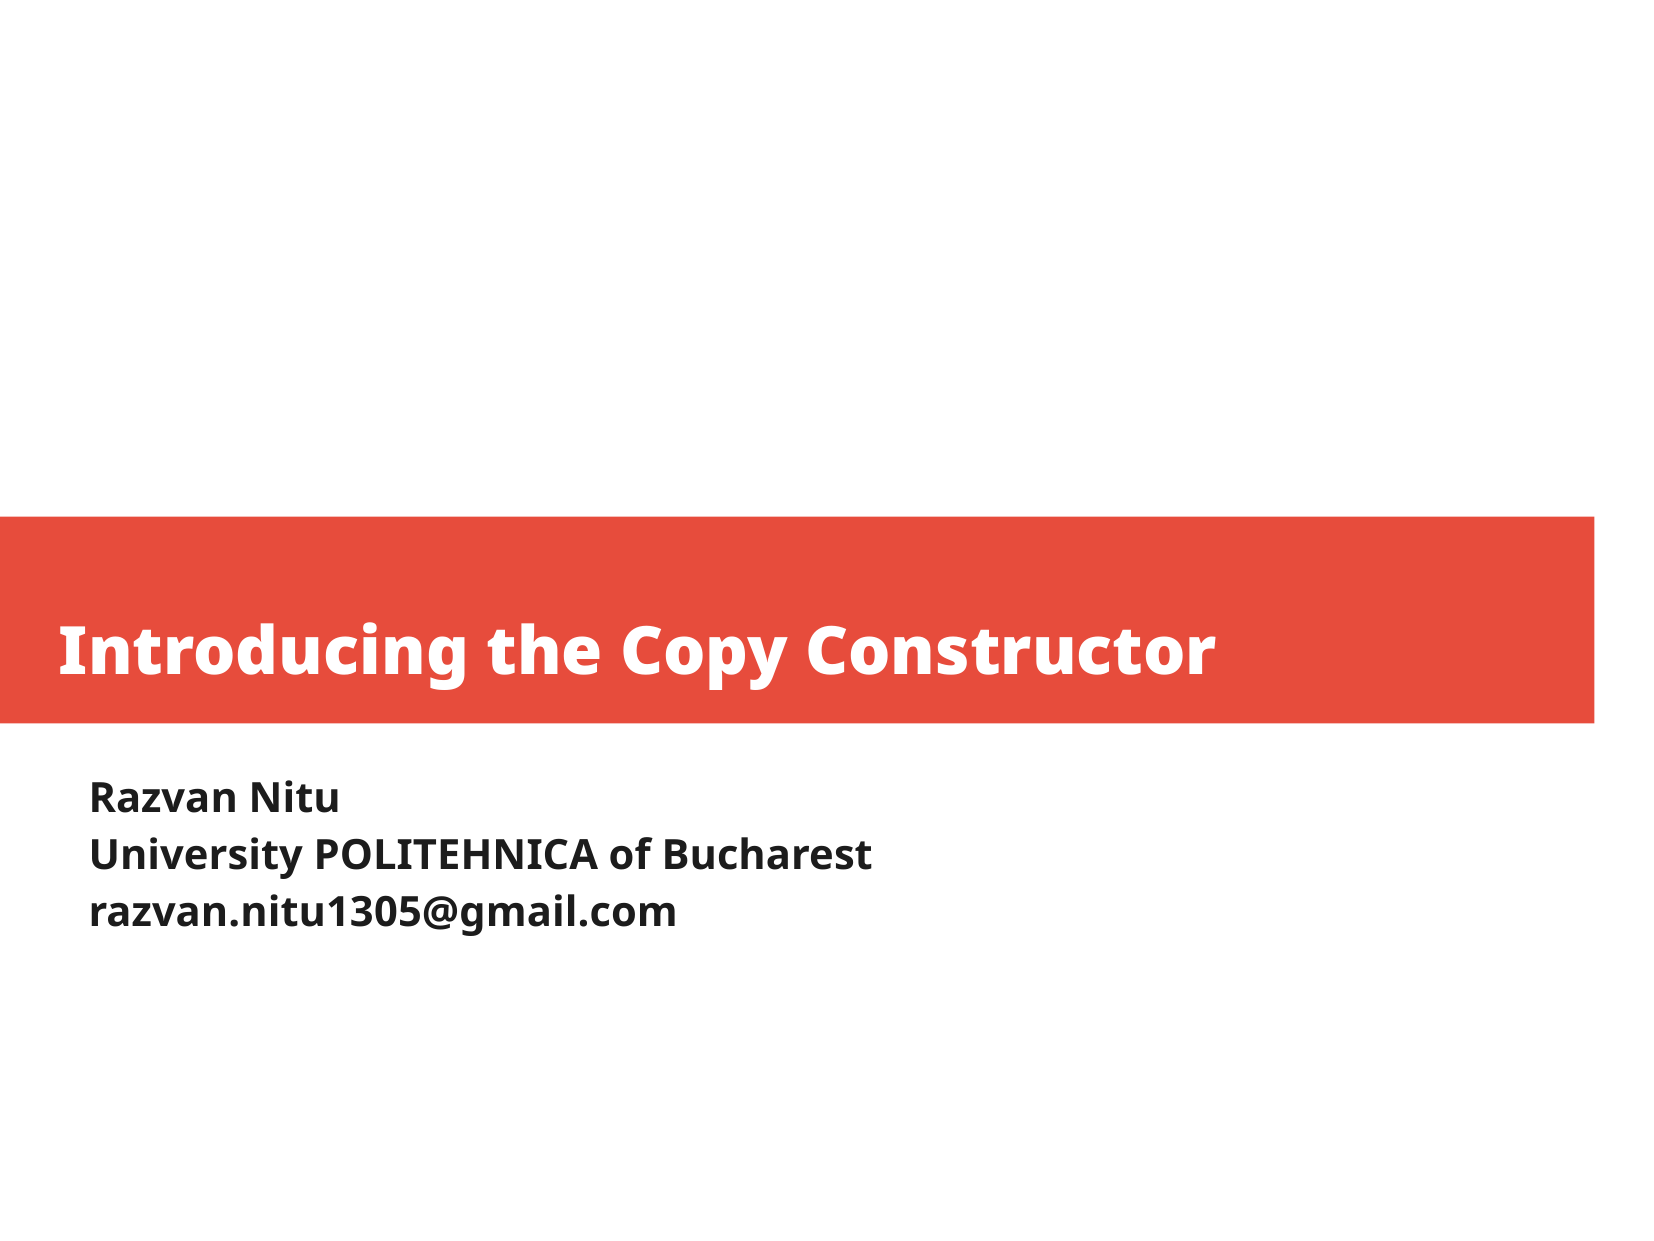

# Introducing the Copy Constructor
Razvan Nitu
University POLITEHNICA of Bucharest
razvan.nitu1305@gmail.com